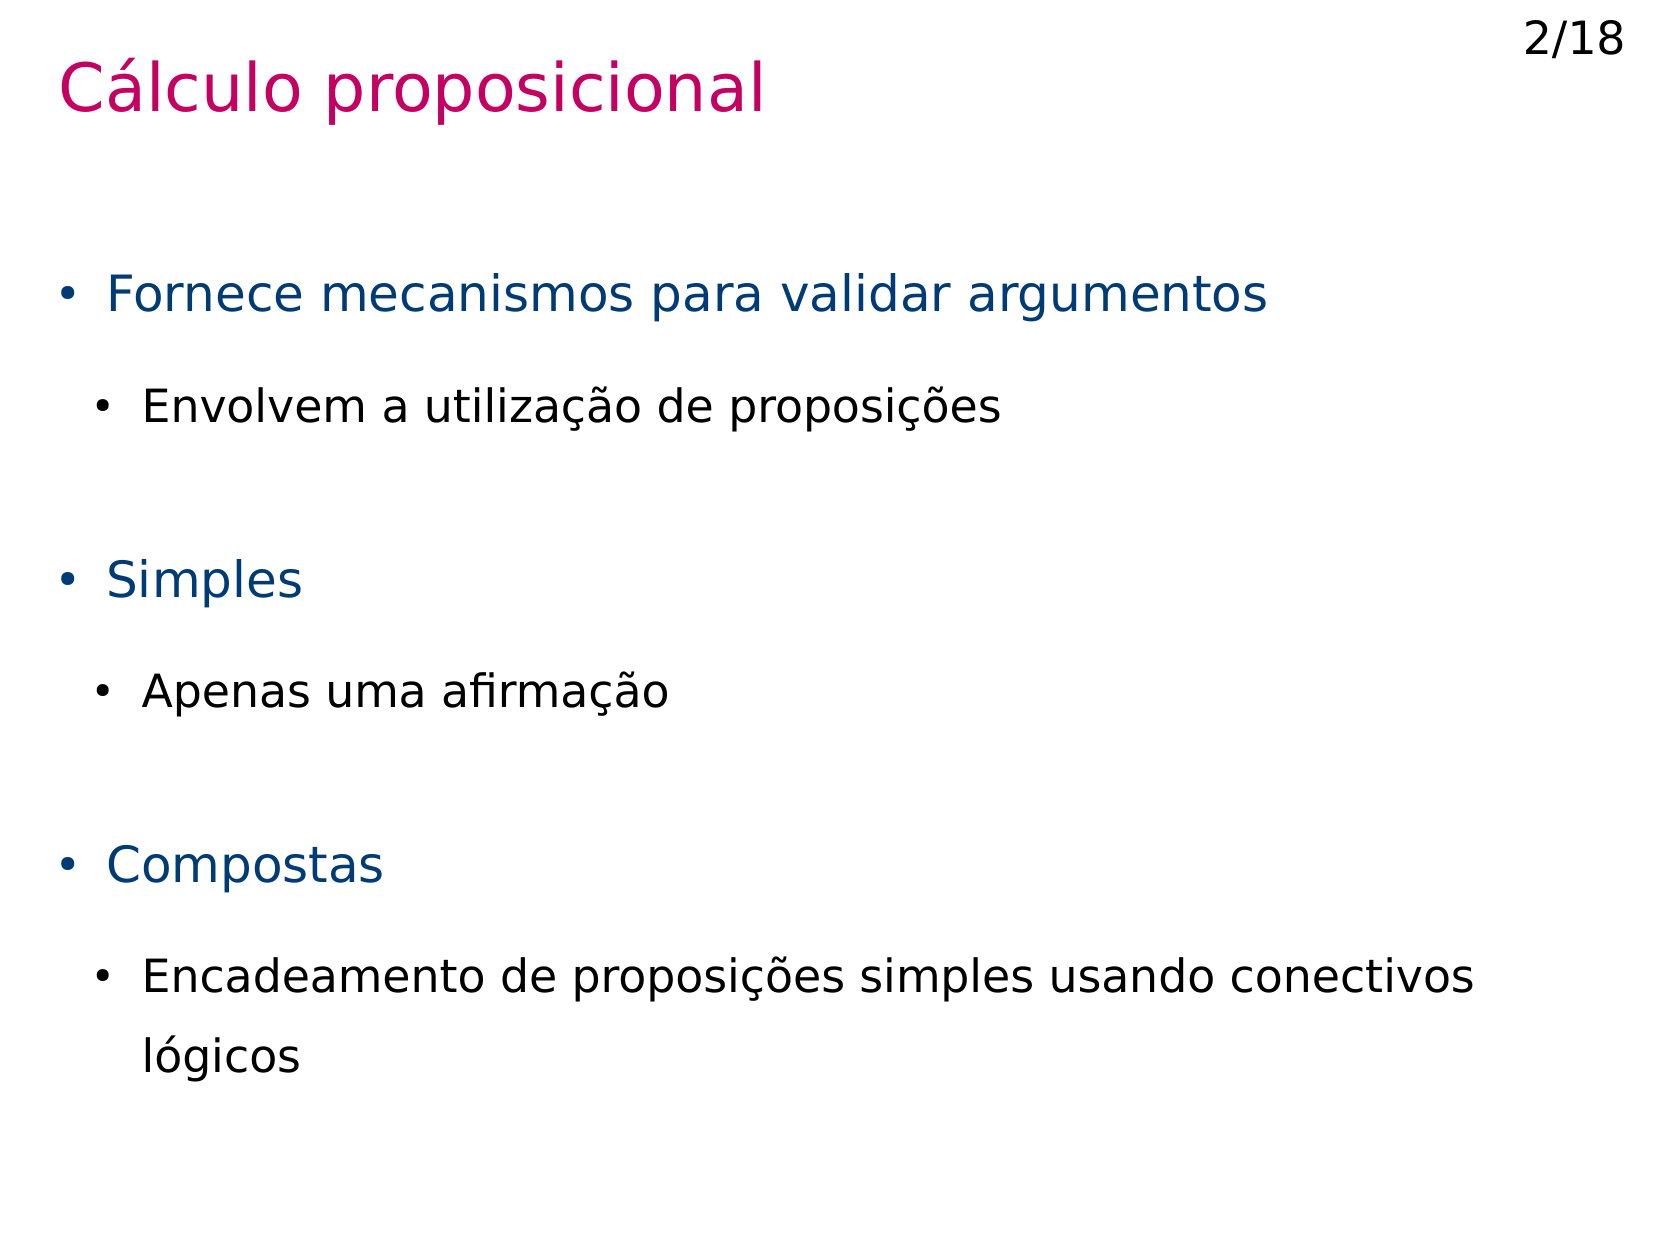

2
# Cálculo proposicional
Fornece mecanismos para validar argumentos
Envolvem a utilização de proposições
Simples
Apenas uma afirmação
Compostas
Encadeamento de proposições simples usando conectivos lógicos